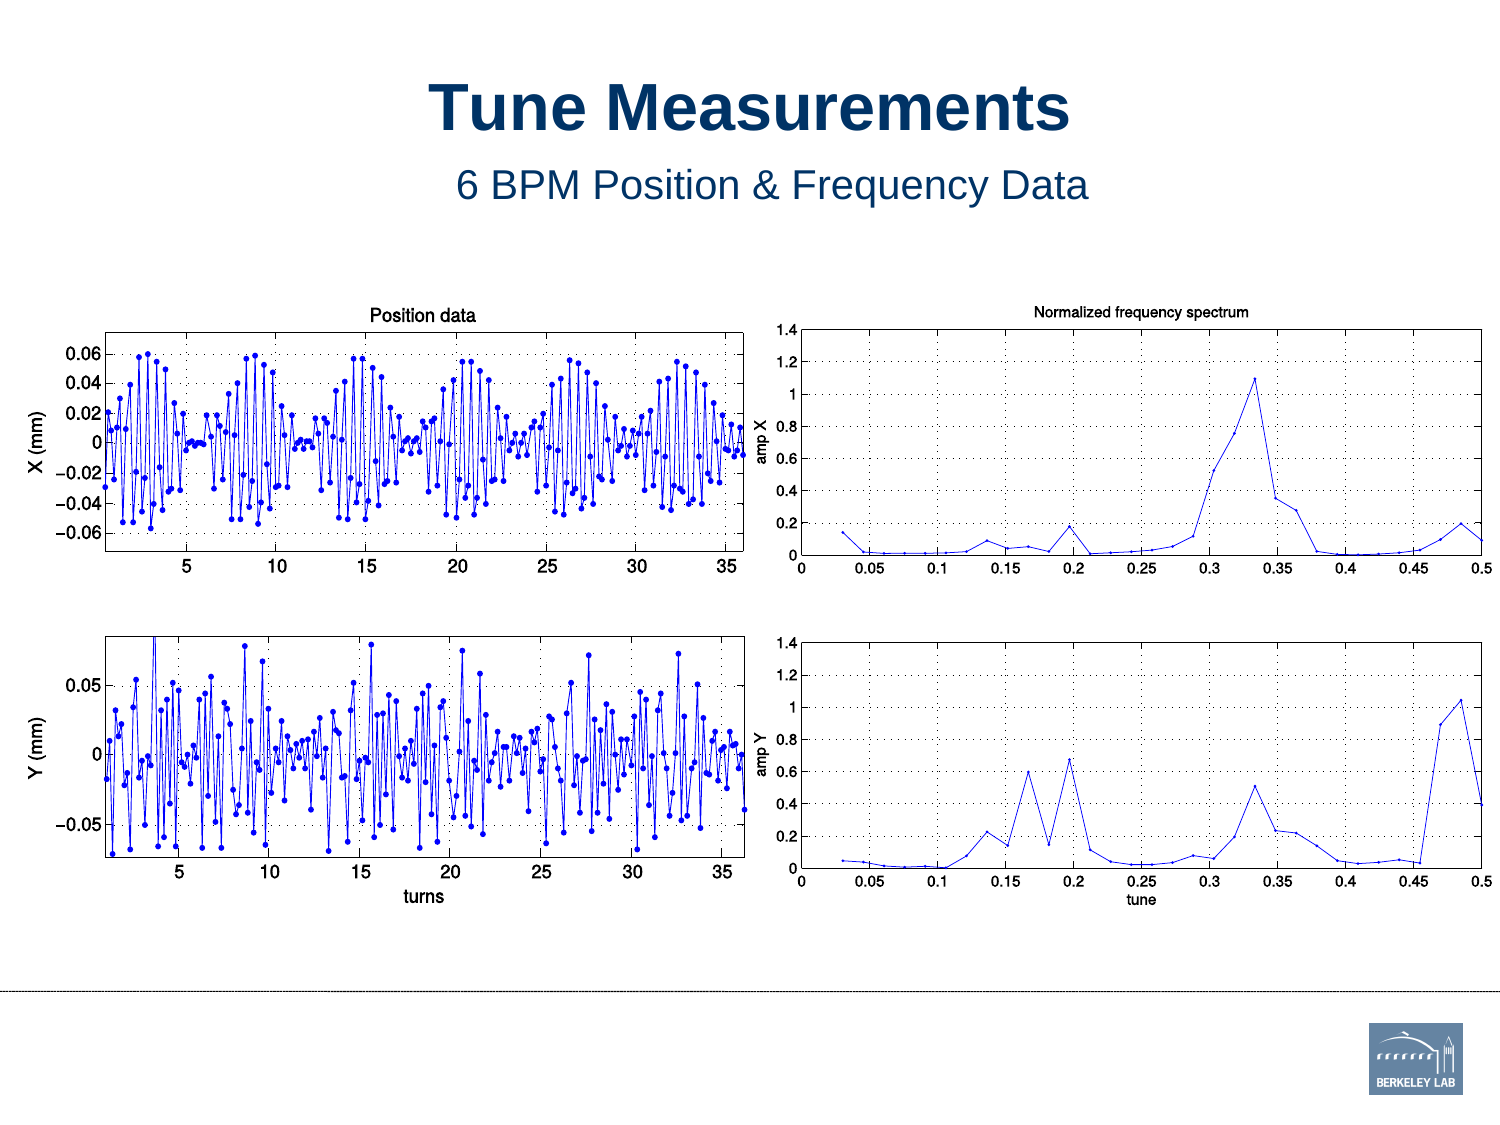

# Tune Measurements
6 BPM Position & Frequency Data